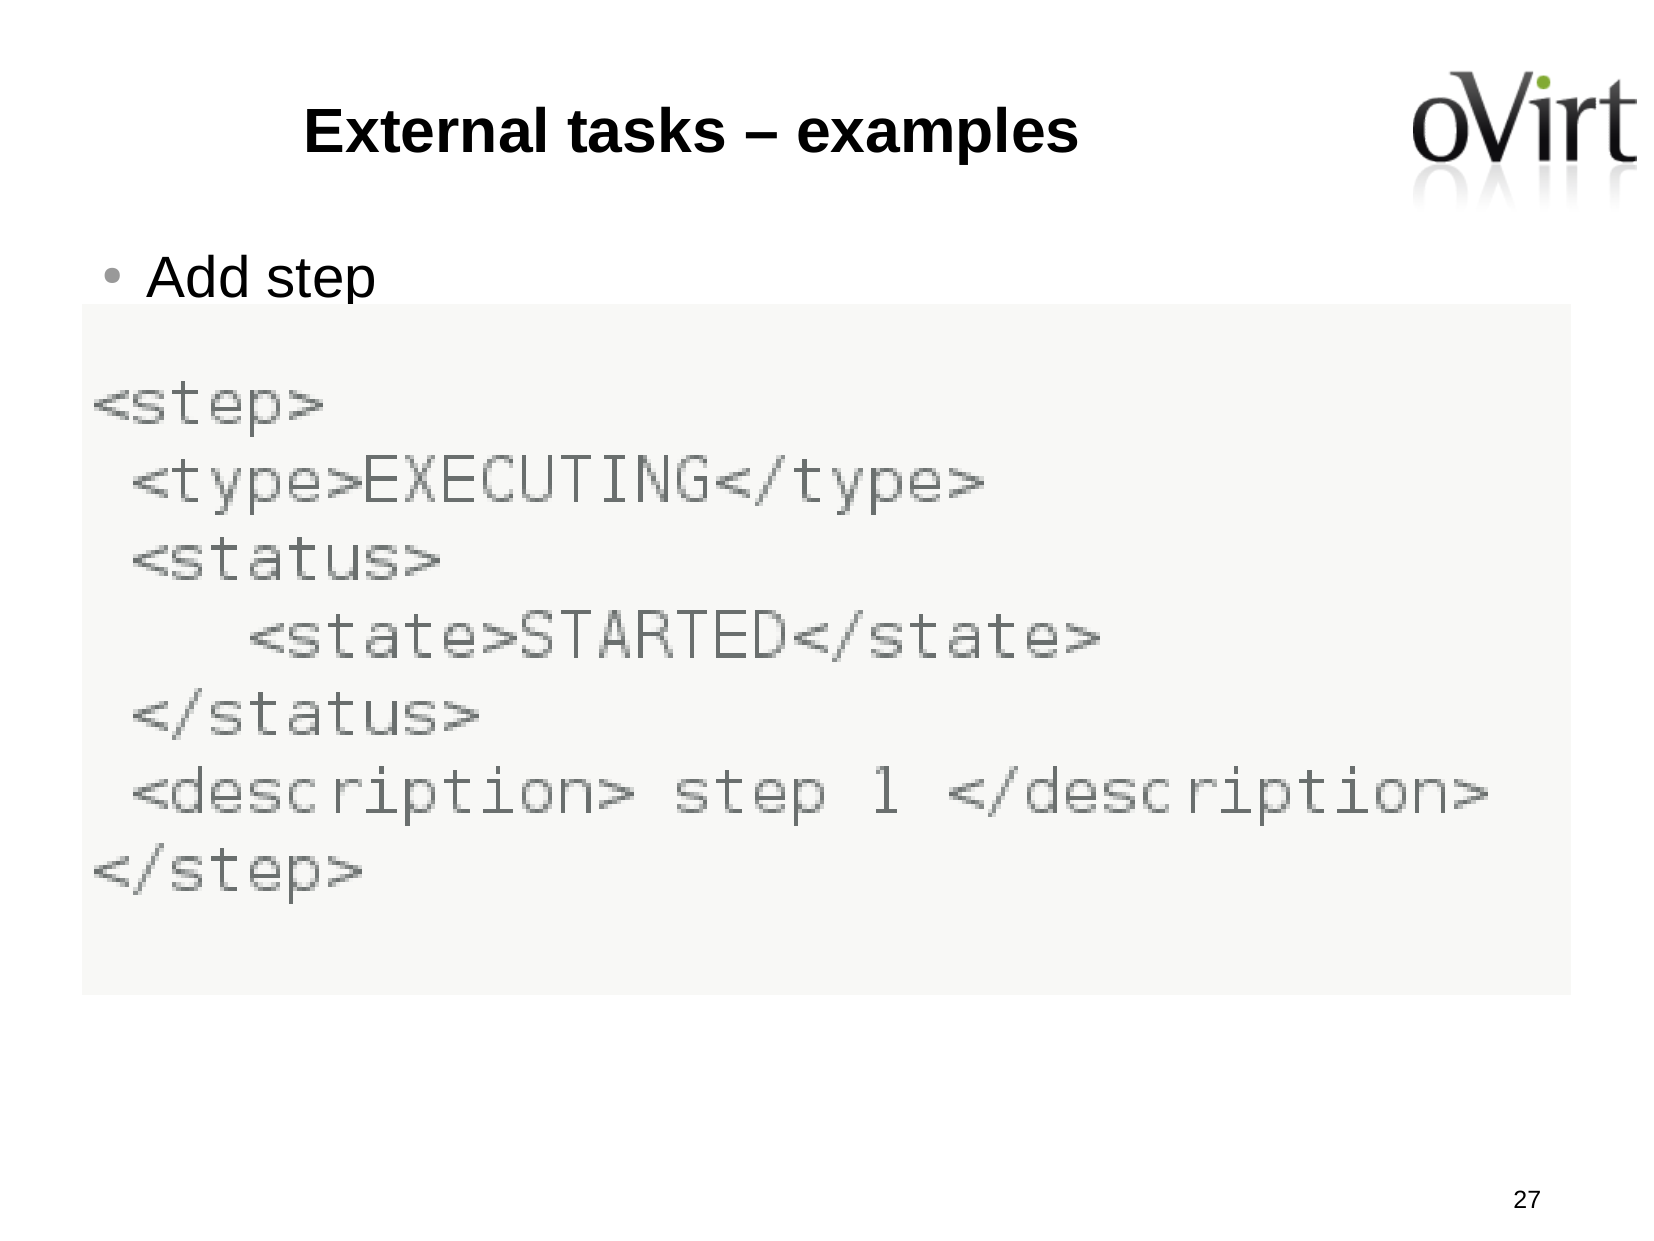

# External tasks – examples
Add step